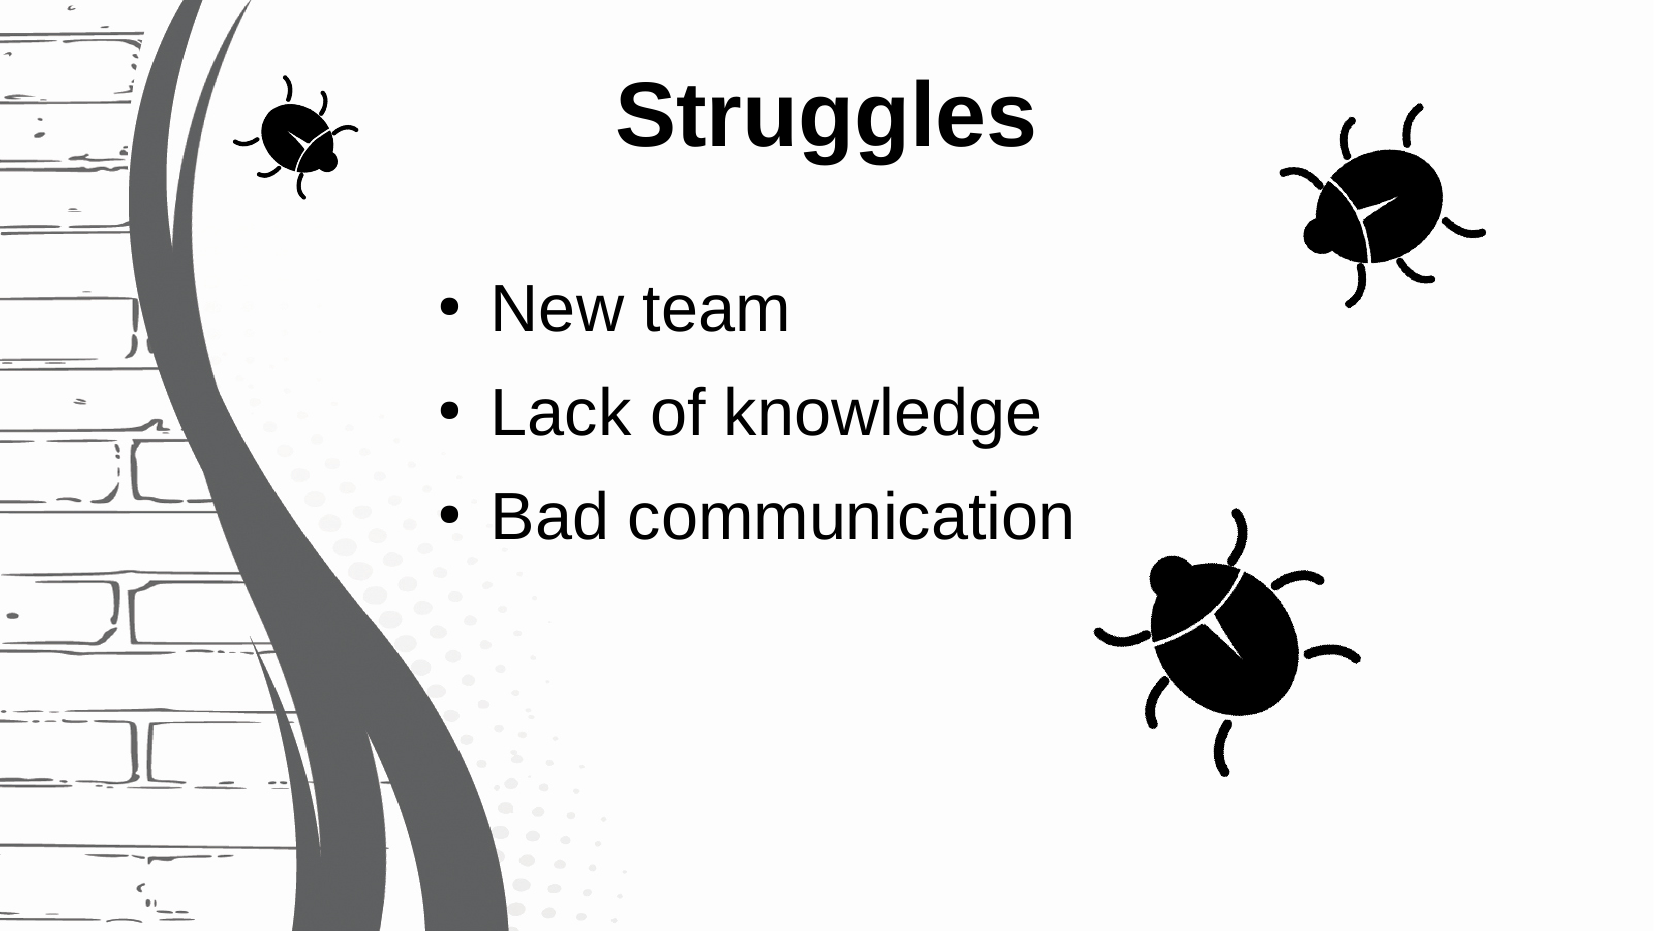

# Struggles
New team
Lack of knowledge
Bad communication